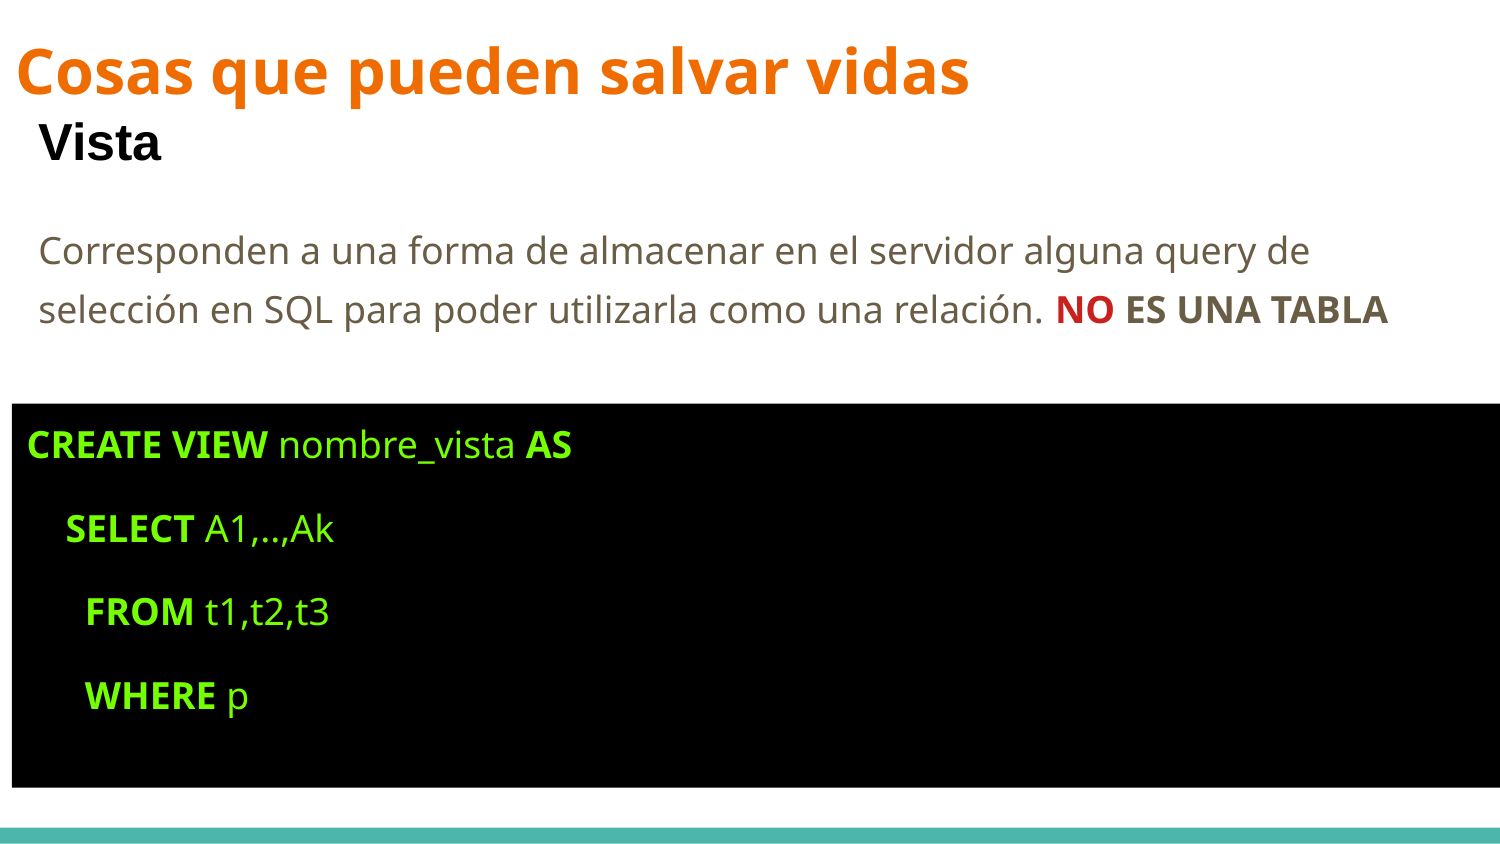

# Cosas que pueden salvar vidas
Vista
Corresponden a una forma de almacenar en el servidor alguna query de selección en SQL para poder utilizarla como una relación. NO ES UNA TABLA
CREATE VIEW nombre_vista AS
 SELECT A1,..,Ak
 FROM t1,t2,t3
 WHERE p